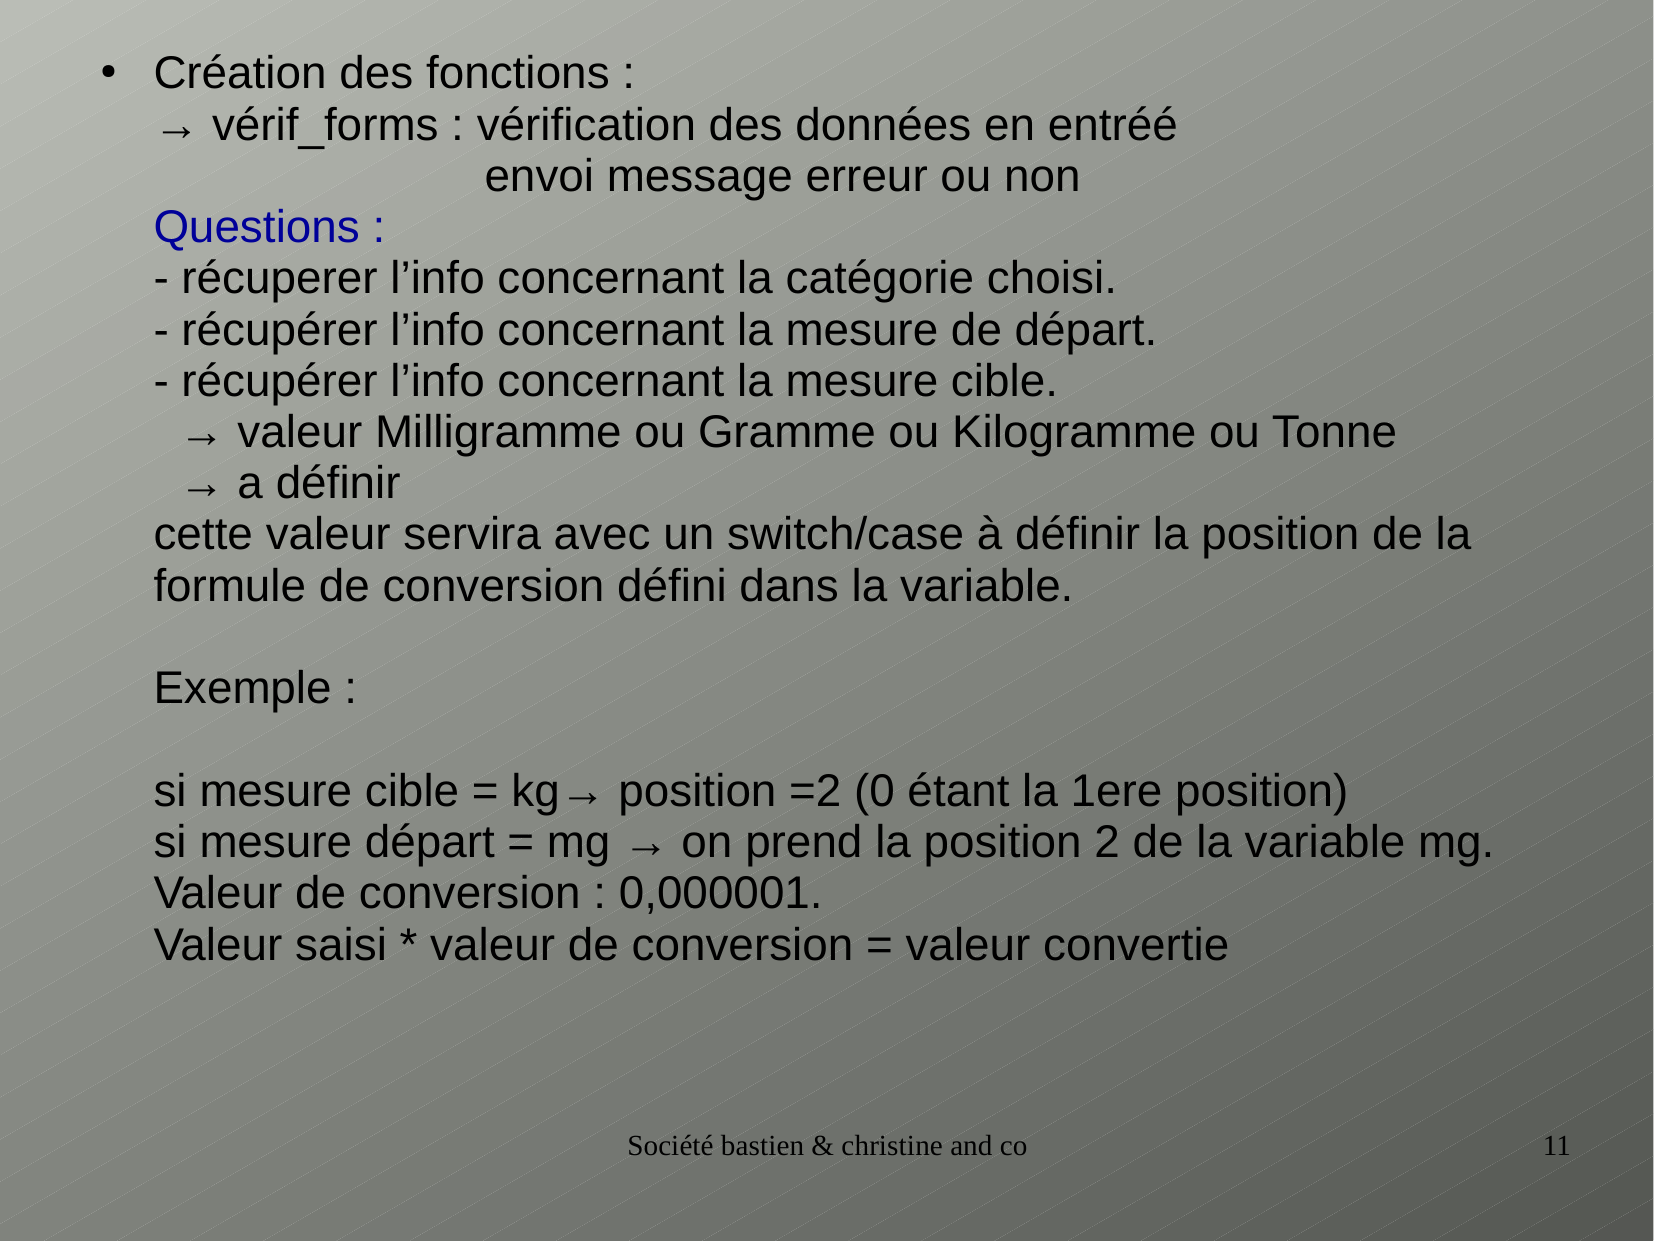

# Création des fonctions : → vérif_forms : vérification des données en entréé envoi message erreur ou non Questions : - récuperer l’info concernant la catégorie choisi. - récupérer l’info concernant la mesure de départ. - récupérer l’info concernant la mesure cible. → valeur Milligramme ou Gramme ou Kilogramme ou Tonne → a définir cette valeur servira avec un switch/case à définir la position de la formule de conversion défini dans la variable. Exemple : si mesure cible = kg→ position =2 (0 étant la 1ere position) si mesure départ = mg → on prend la position 2 de la variable mg. Valeur de conversion : 0,000001. Valeur saisi * valeur de conversion = valeur convertie
Société bastien & christine and co
11